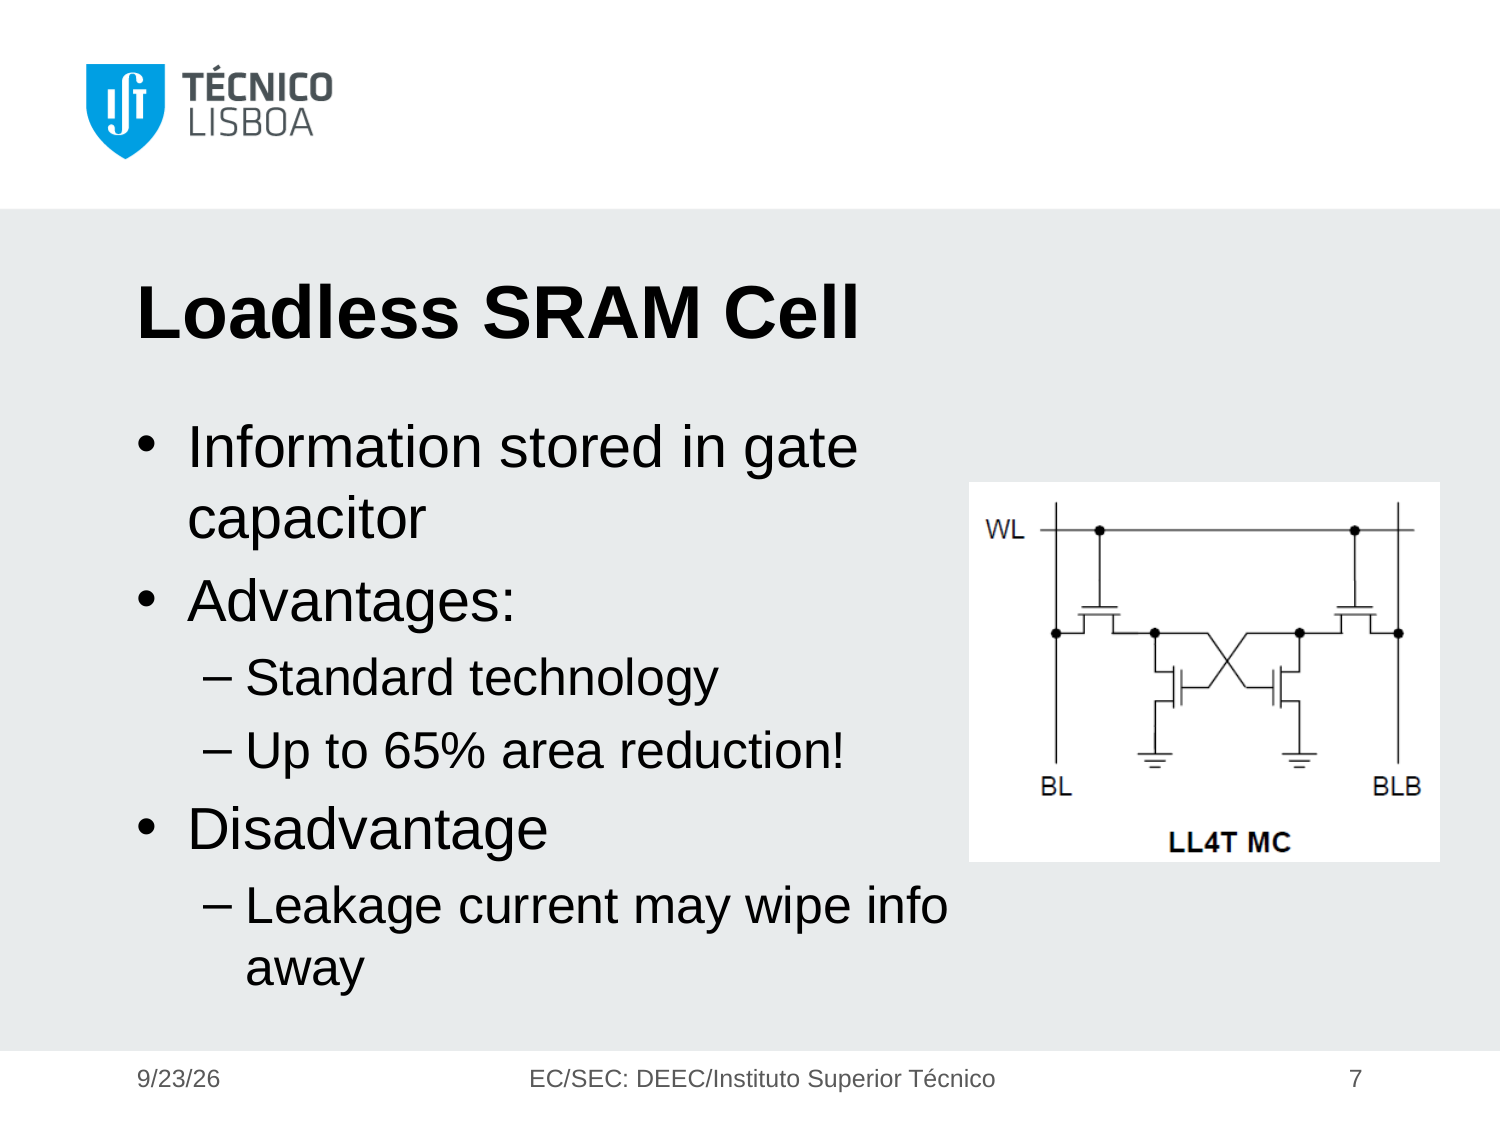

# Loadless SRAM Cell
Information stored in gate capacitor
Advantages:
Standard technology
Up to 65% area reduction!
Disadvantage
Leakage current may wipe info away
EC/SEC: DEEC/Instituto Superior Técnico
7